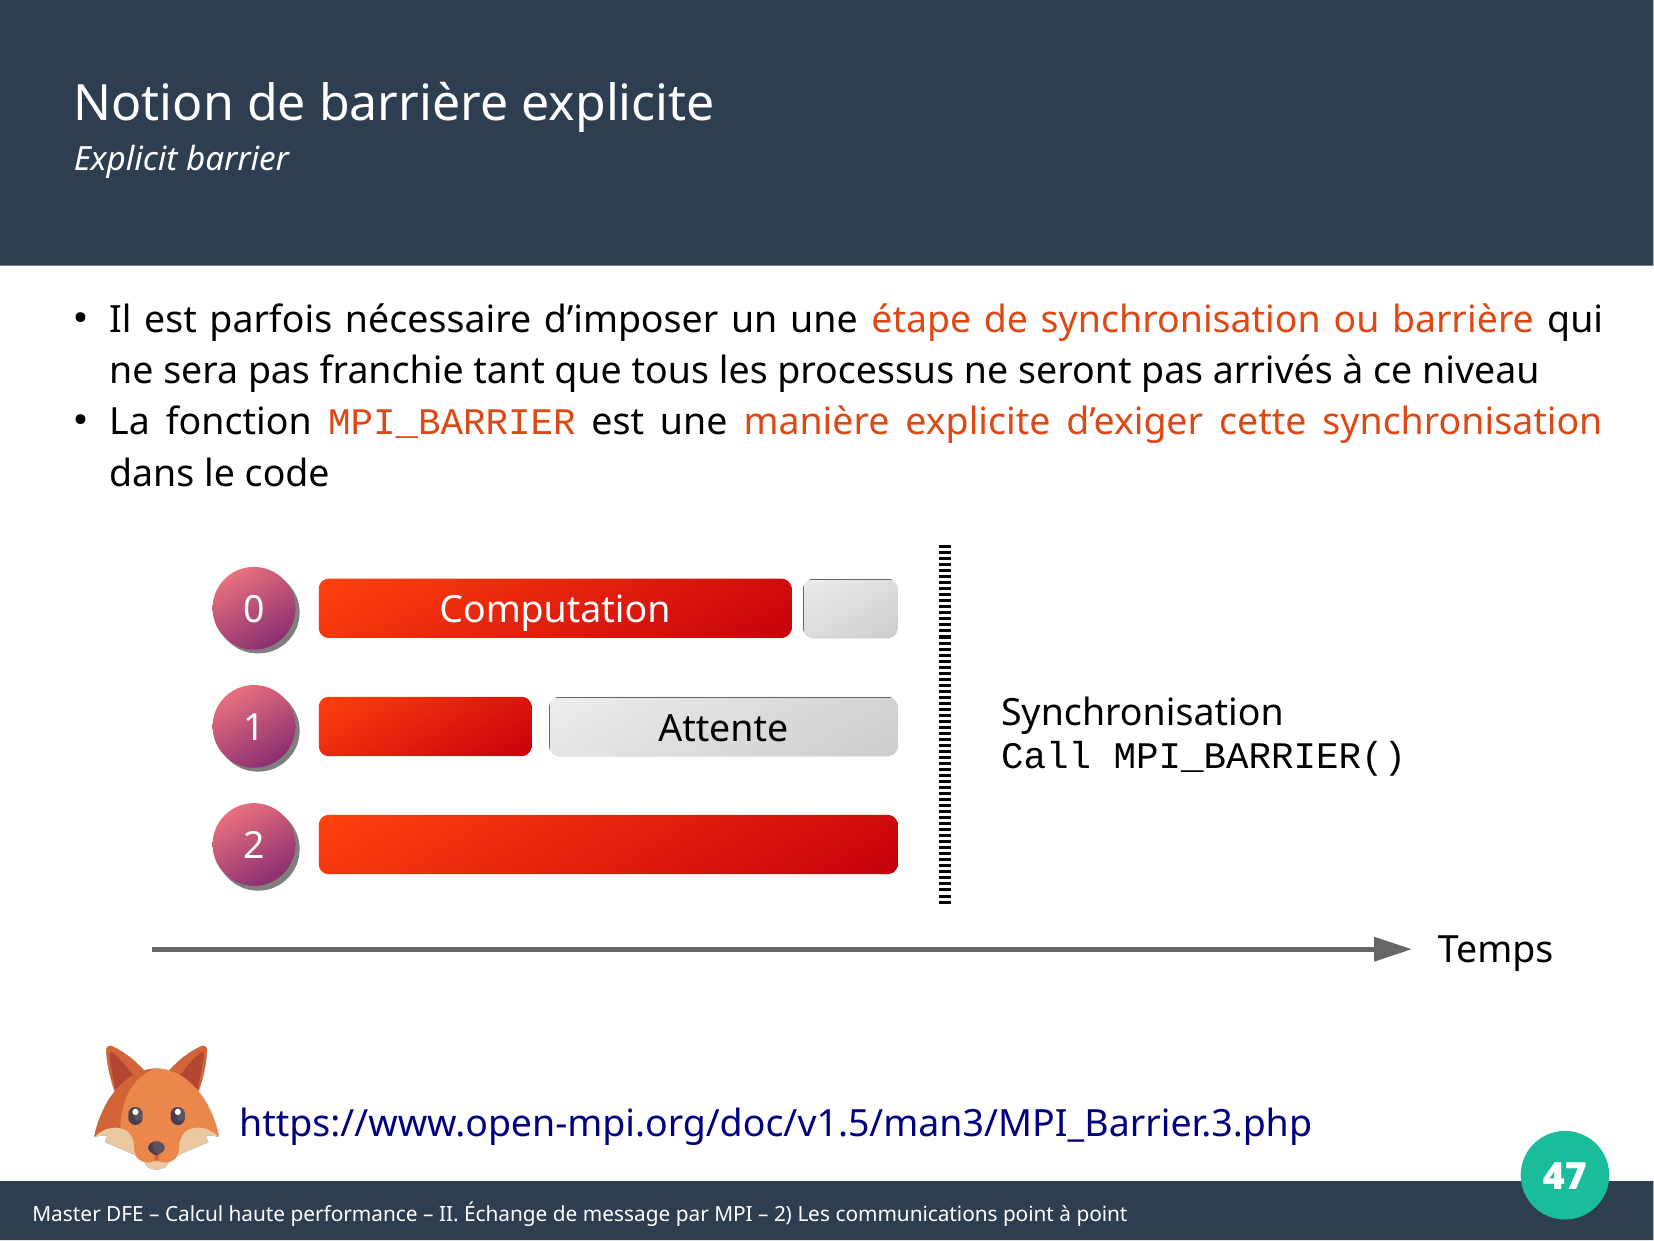

Notion de barrière explicite
Explicit barrier
Il est parfois nécessaire d’imposer un une étape de synchronisation ou barrière qui ne sera pas franchie tant que tous les processus ne seront pas arrivés à ce niveau
La fonction MPI_BARRIER est une manière explicite d’exiger cette synchronisation dans le code
0
Computation
Synchronisation
Call MPI_BARRIER()
1
Attente
2
Temps
https://www.open-mpi.org/doc/v1.5/man3/MPI_Barrier.3.php
47
Master DFE – Calcul haute performance – II. Échange de message par MPI – 2) Les communications point à point